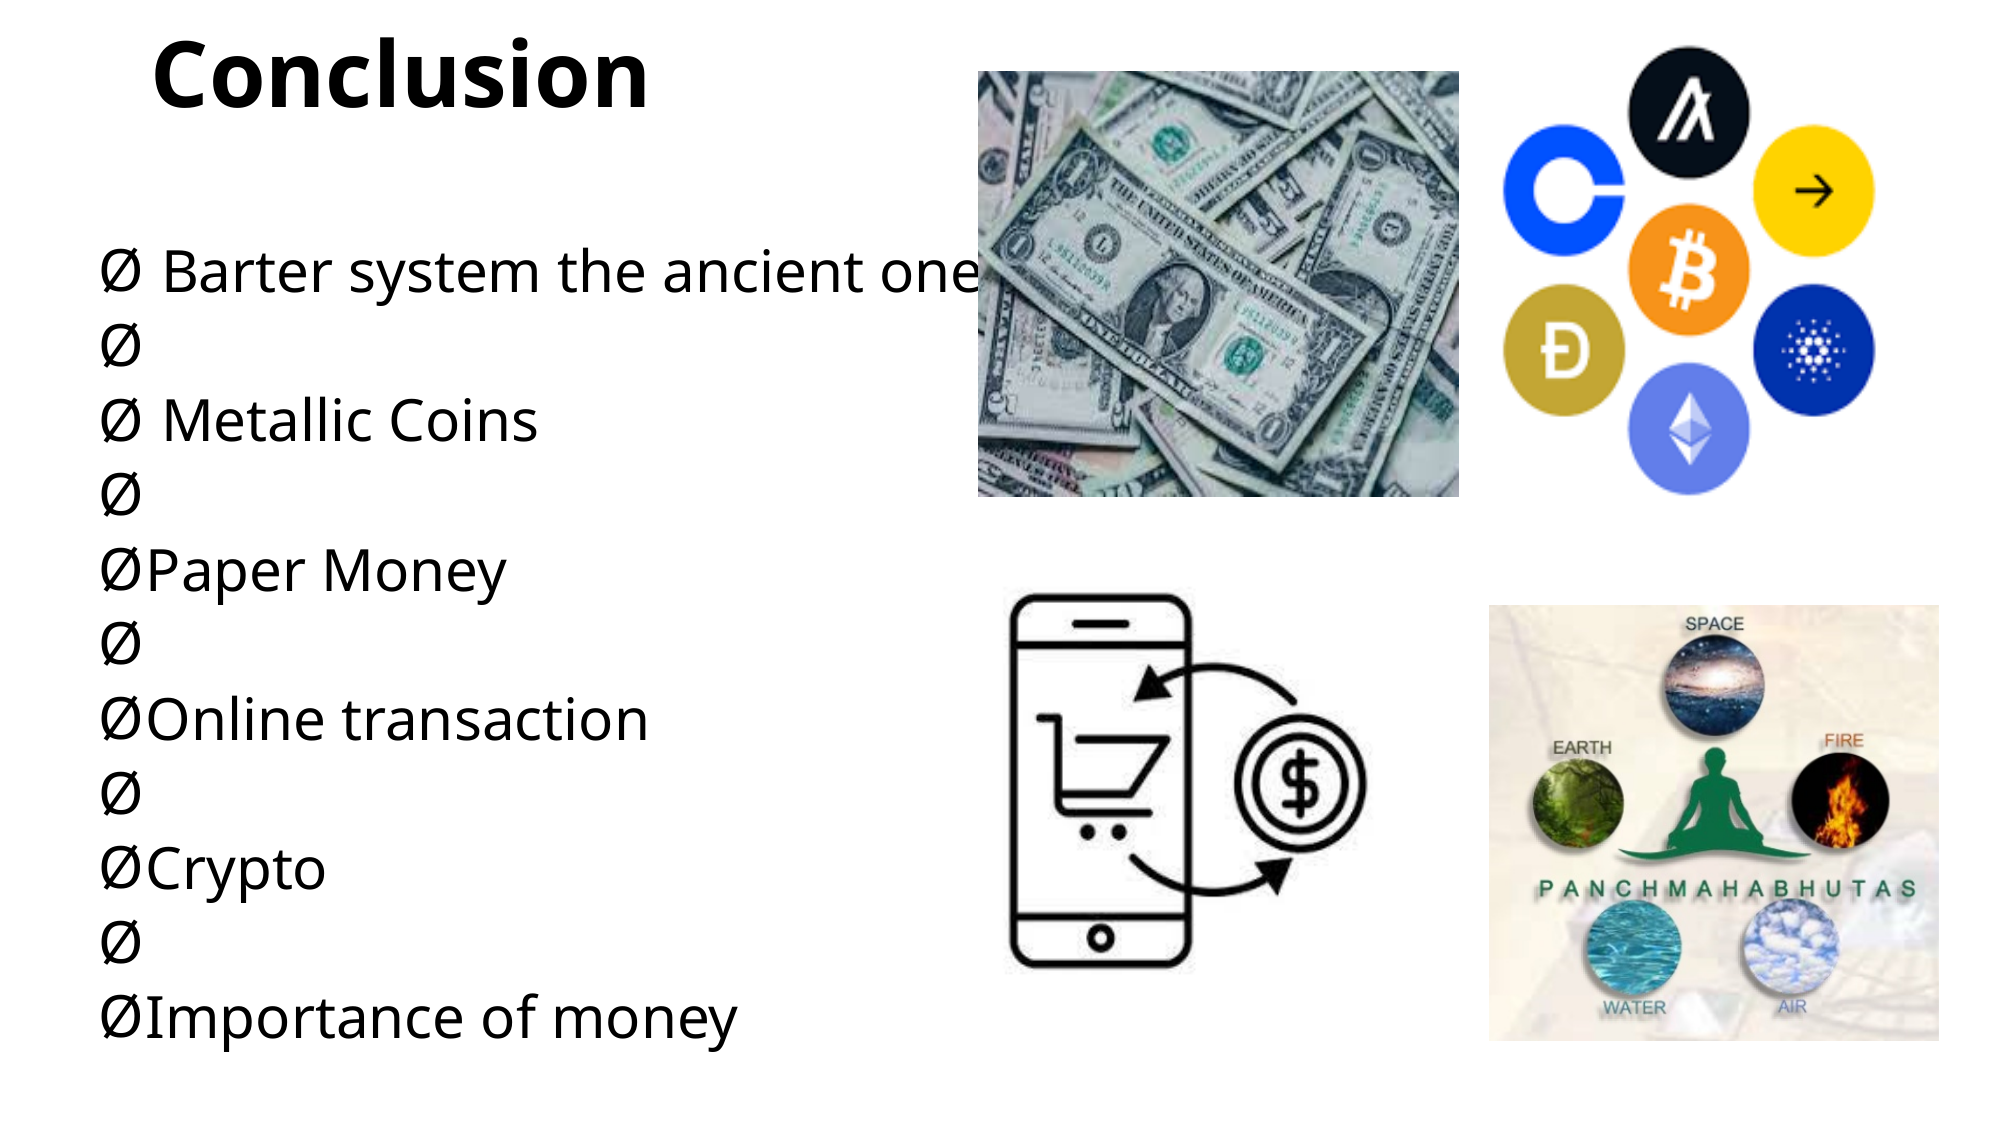

Conclusion
 Barter system the ancient one
 Metallic Coins
Paper Money
Online transaction
Crypto
Importance of money